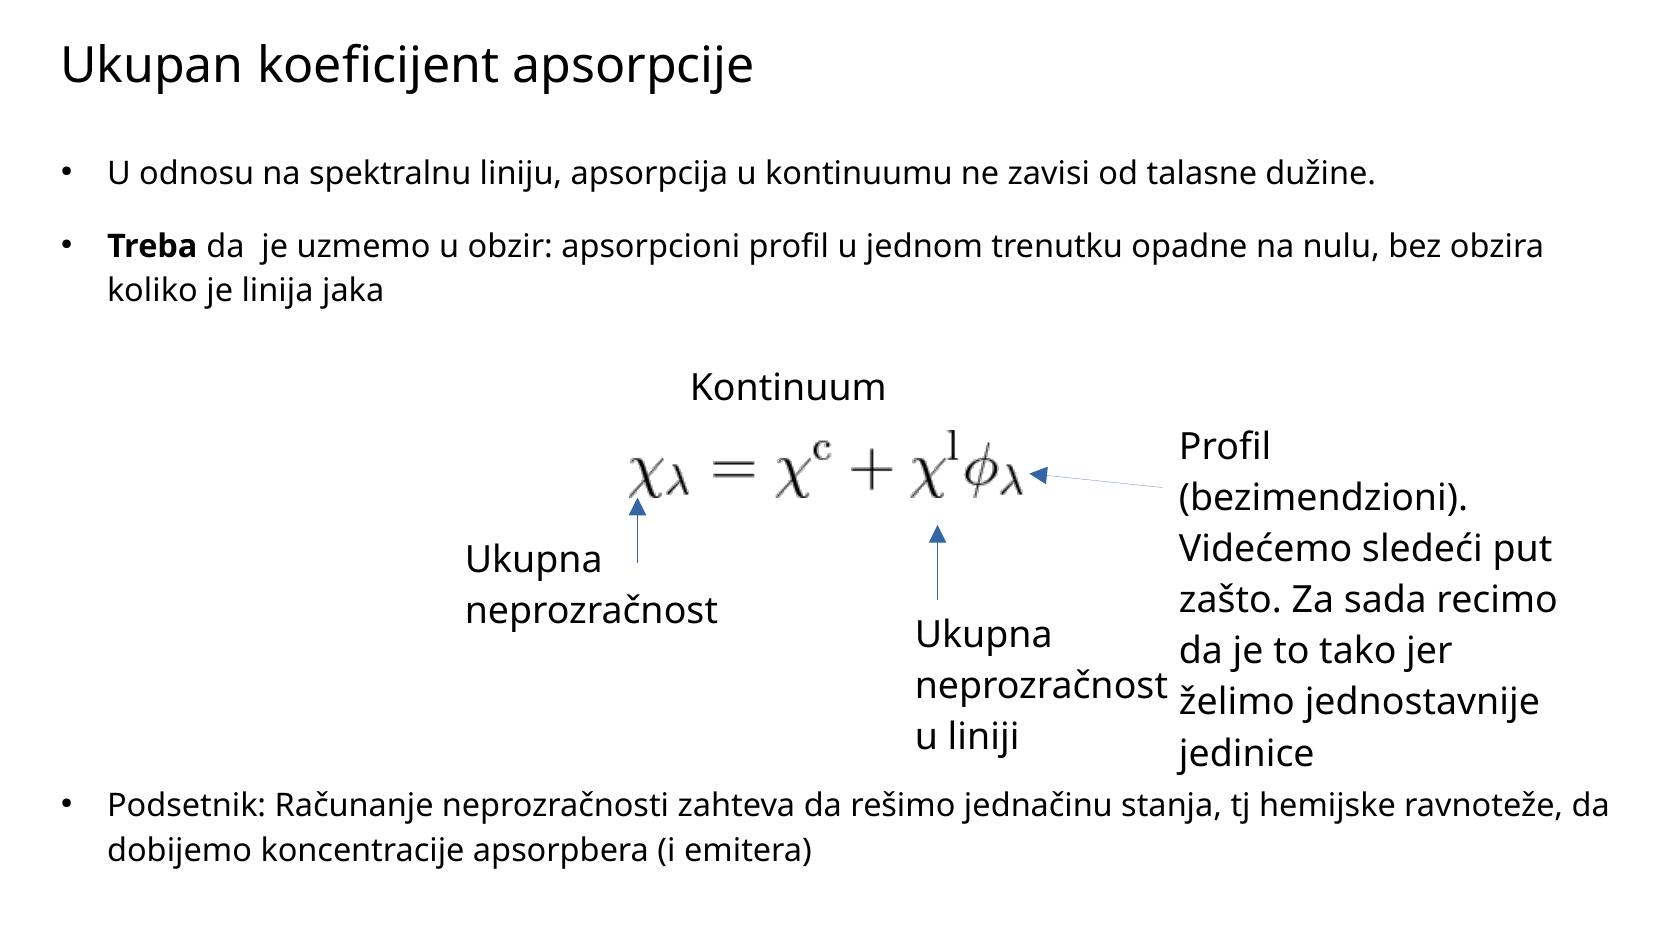

# Ukupan koeficijent apsorpcije
U odnosu na spektralnu liniju, apsorpcija u kontinuumu ne zavisi od talasne dužine.
Treba da je uzmemo u obzir: apsorpcioni profil u jednom trenutku opadne na nulu, bez obzira koliko je linija jaka
Podsetnik: Računanje neprozračnosti zahteva da rešimo jednačinu stanja, tj hemijske ravnoteže, da dobijemo koncentracije apsorpbera (i emitera)
Kontinuum
Profil (bezimendzioni). Videćemo sledeći put zašto. Za sada recimo da je to tako jer želimo jednostavnije jedinice
Ukupna neprozračnost
Ukupna neprozračnost u liniji